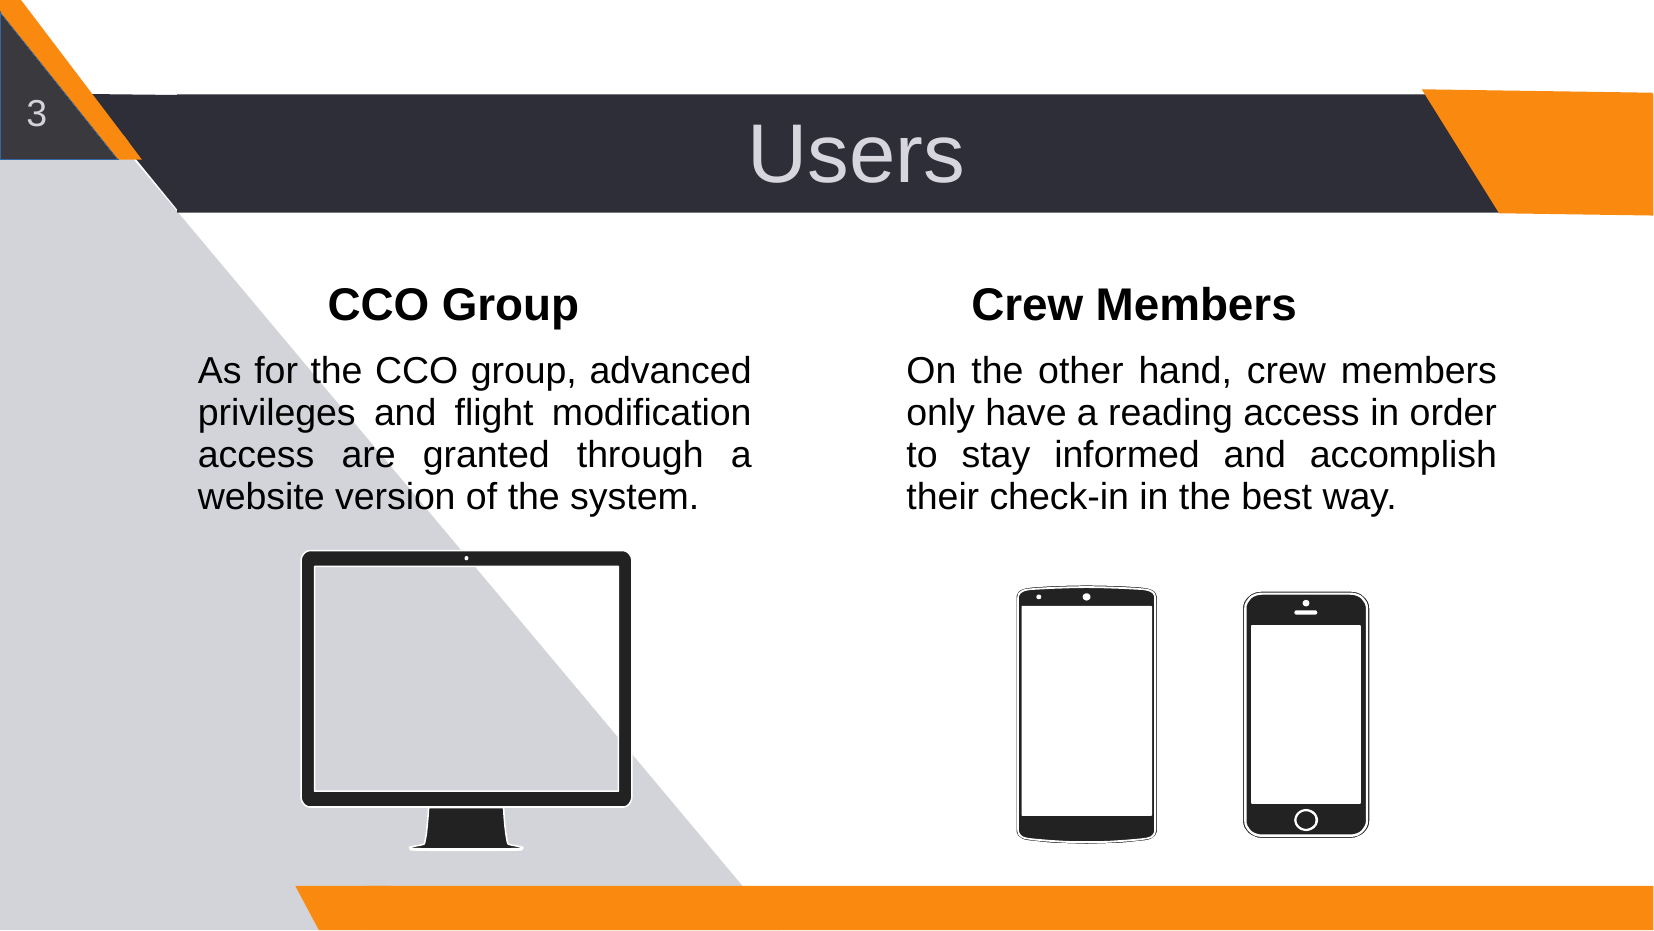

3
3
3
Users
CCO Group
Crew Members
As for the CCO group, advanced privileges and flight modification access are granted through a website version of the system.
On the other hand, crew members only have a reading access in order to stay informed and accomplish their check-in in the best way.